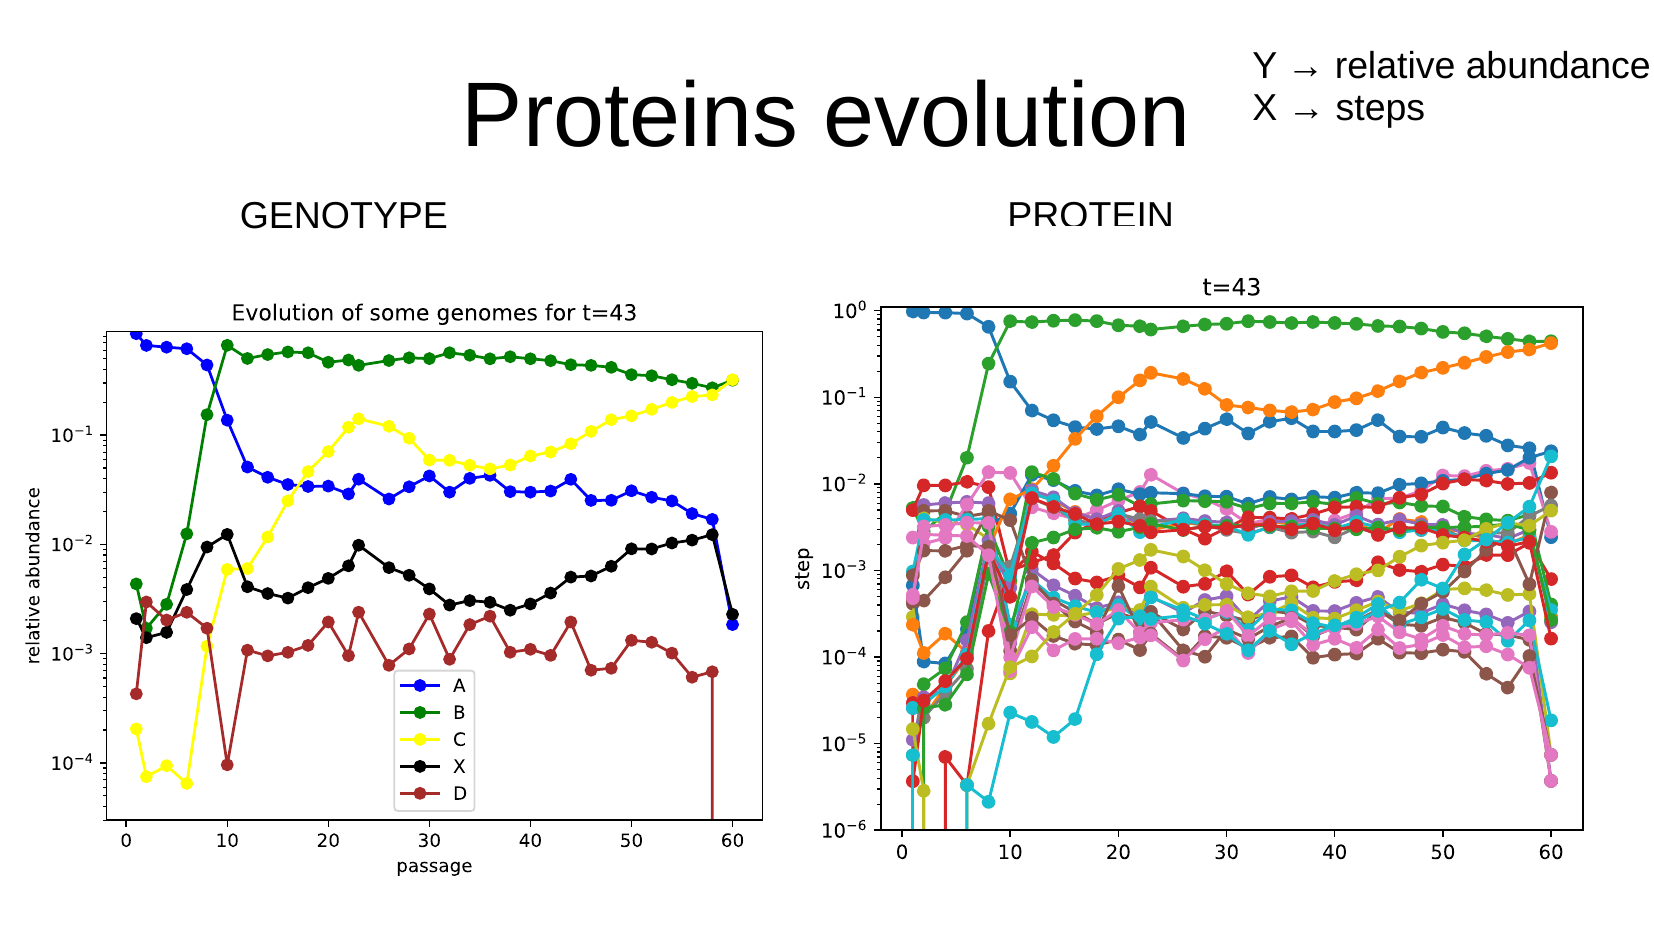

# Proteins evolution
Y → relative abundance
X → steps
GENOTYPE
PROTEIN